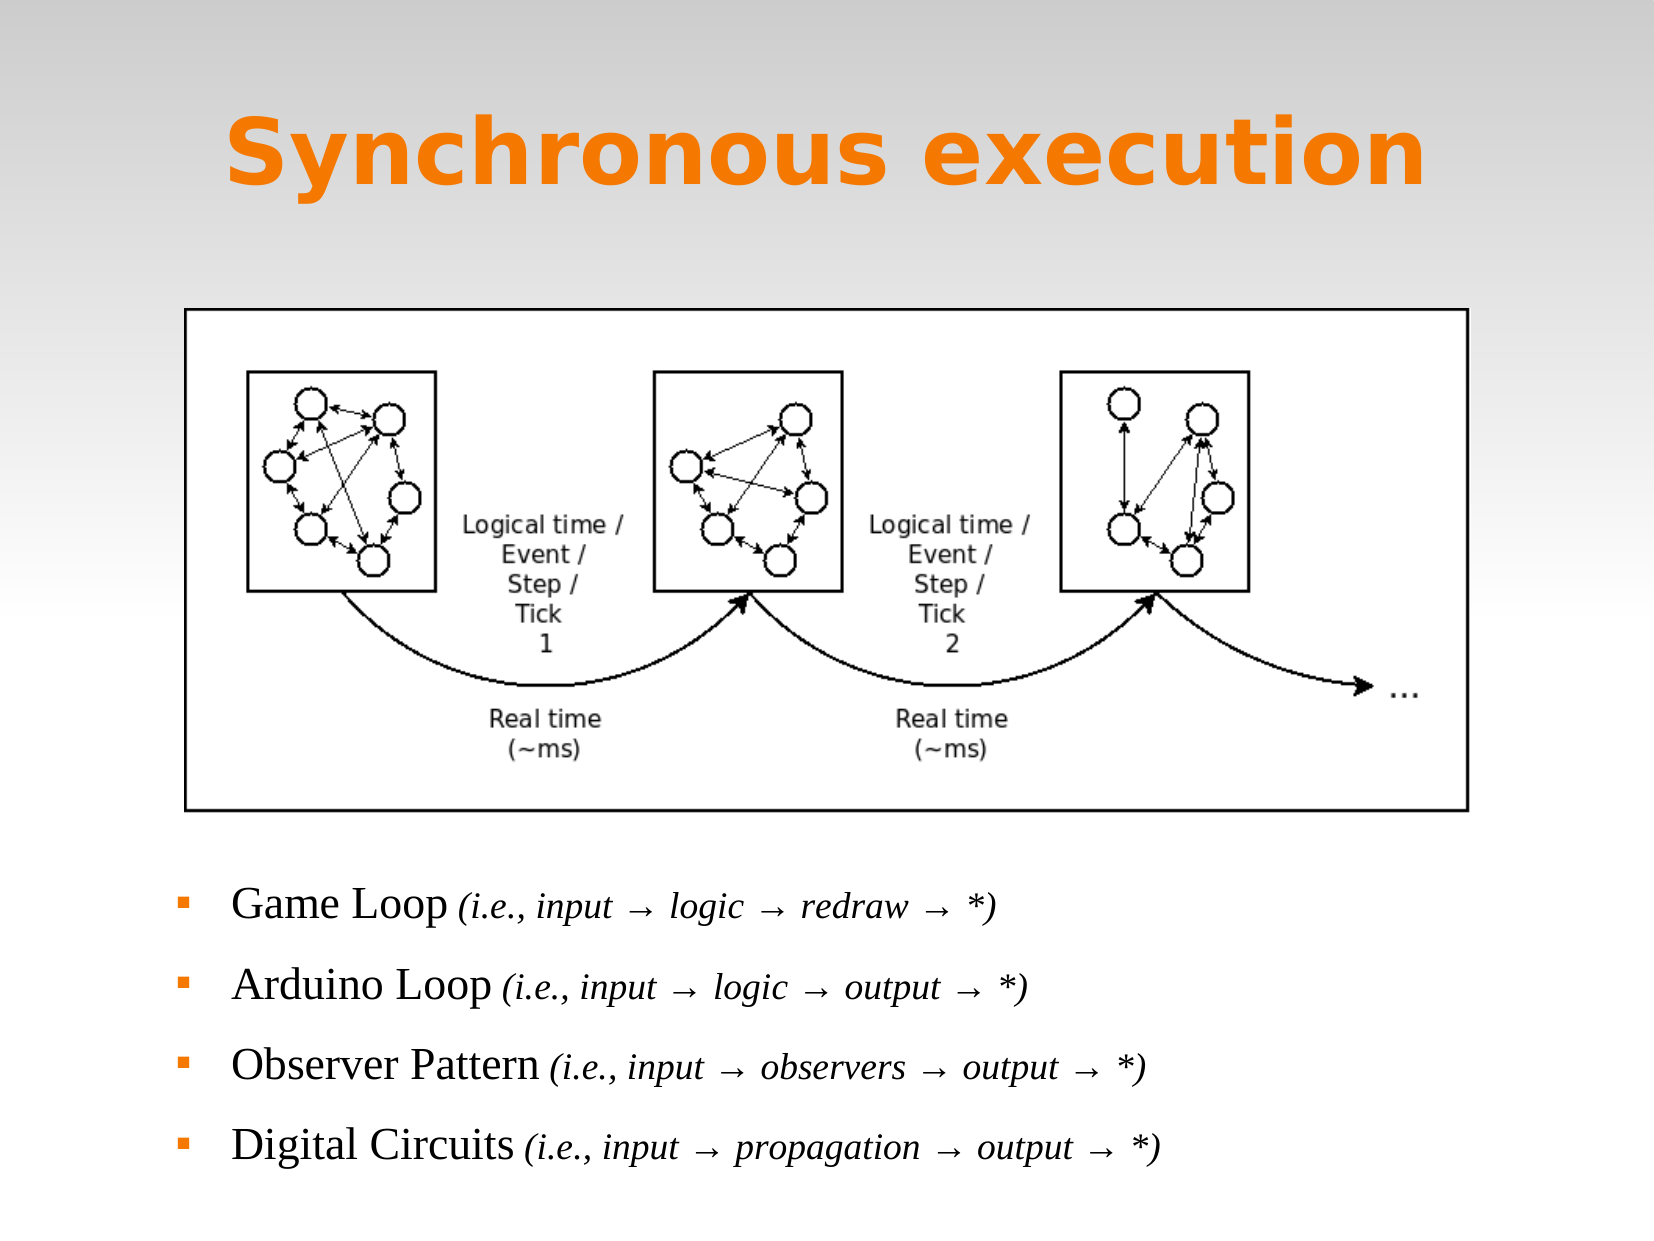

# Synchronous execution
Game Loop (i.e., input → logic → redraw → *)
Arduino Loop (i.e., input → logic → output → *)
Observer Pattern (i.e., input → observers → output → *)
Digital Circuits (i.e., input → propagation → output → *)